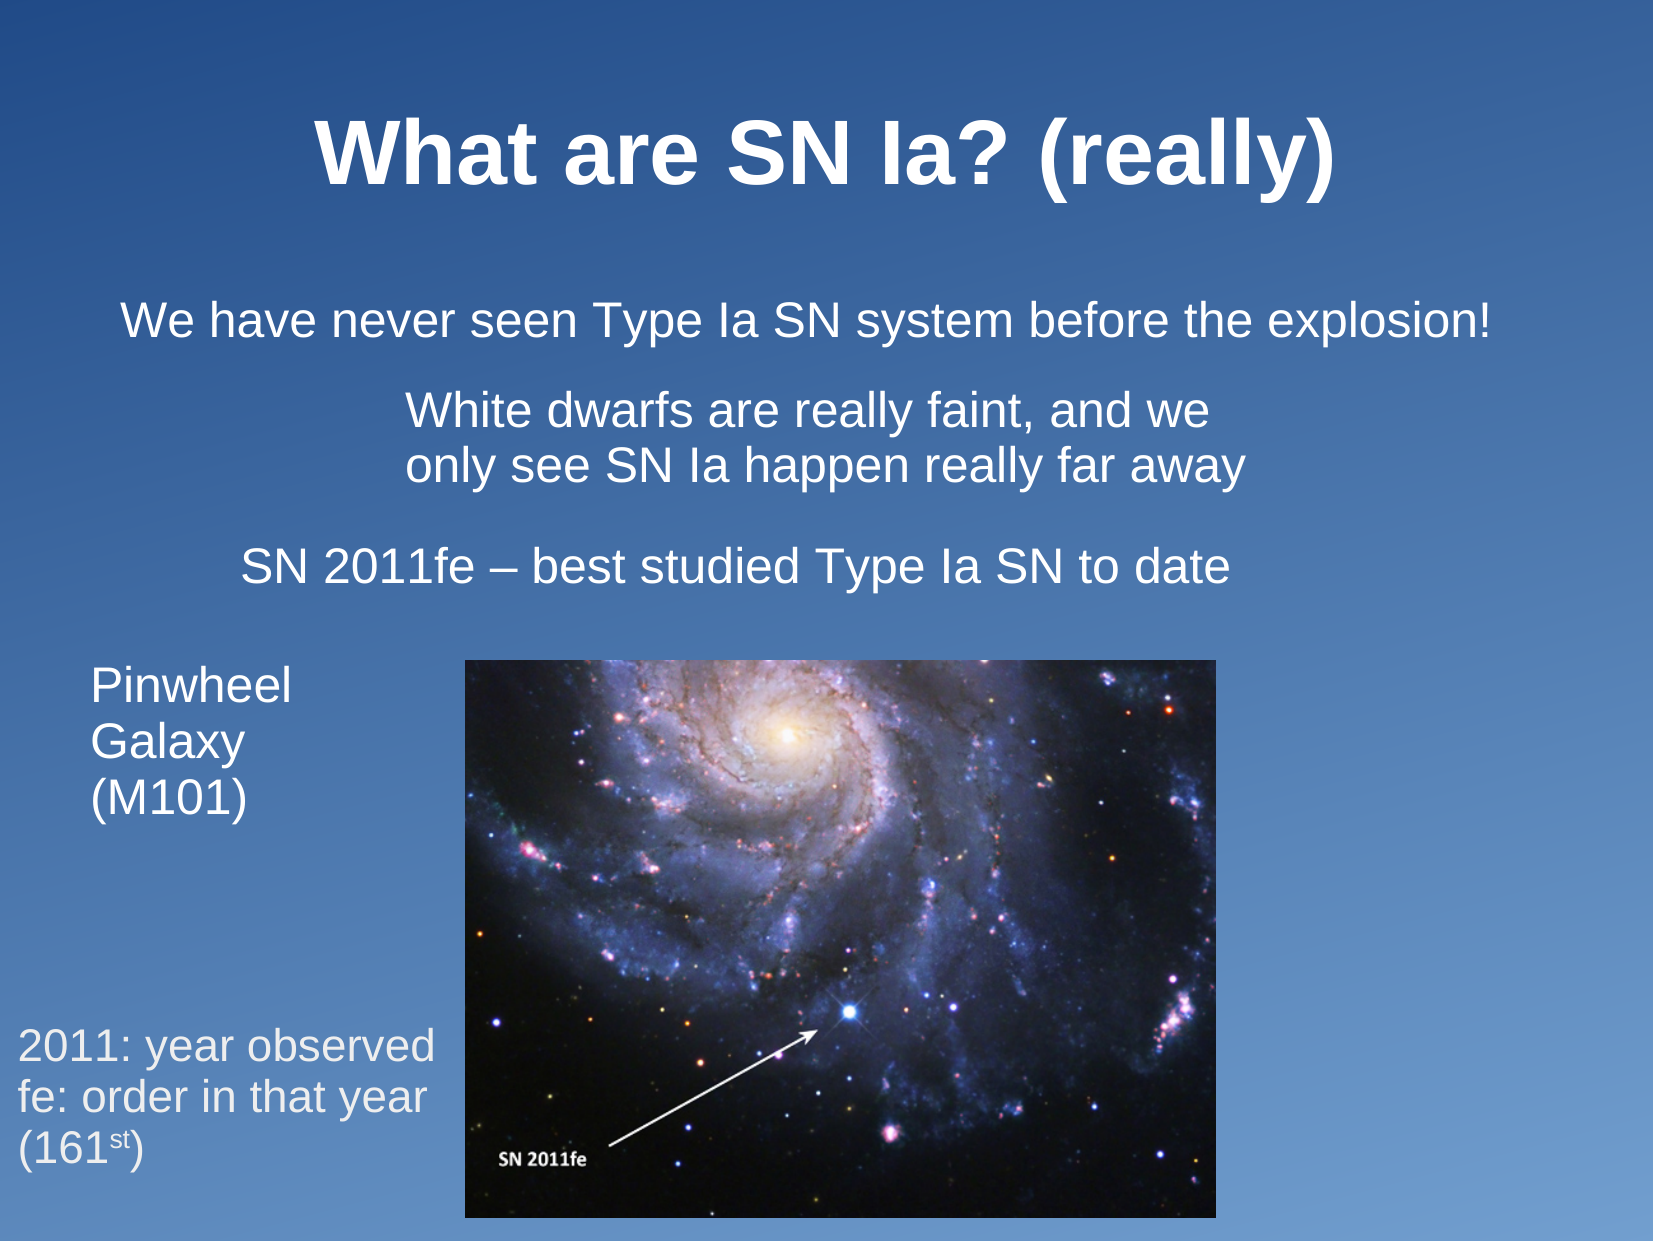

# What are SN Ia? (really)
We have never seen Type Ia SN system before the explosion!
White dwarfs are really faint, and we only see SN Ia happen really far away
SN 2011fe – best studied Type Ia SN to date
Pinwheel Galaxy (M101)
2011: year observed
fe: order in that year (161st)